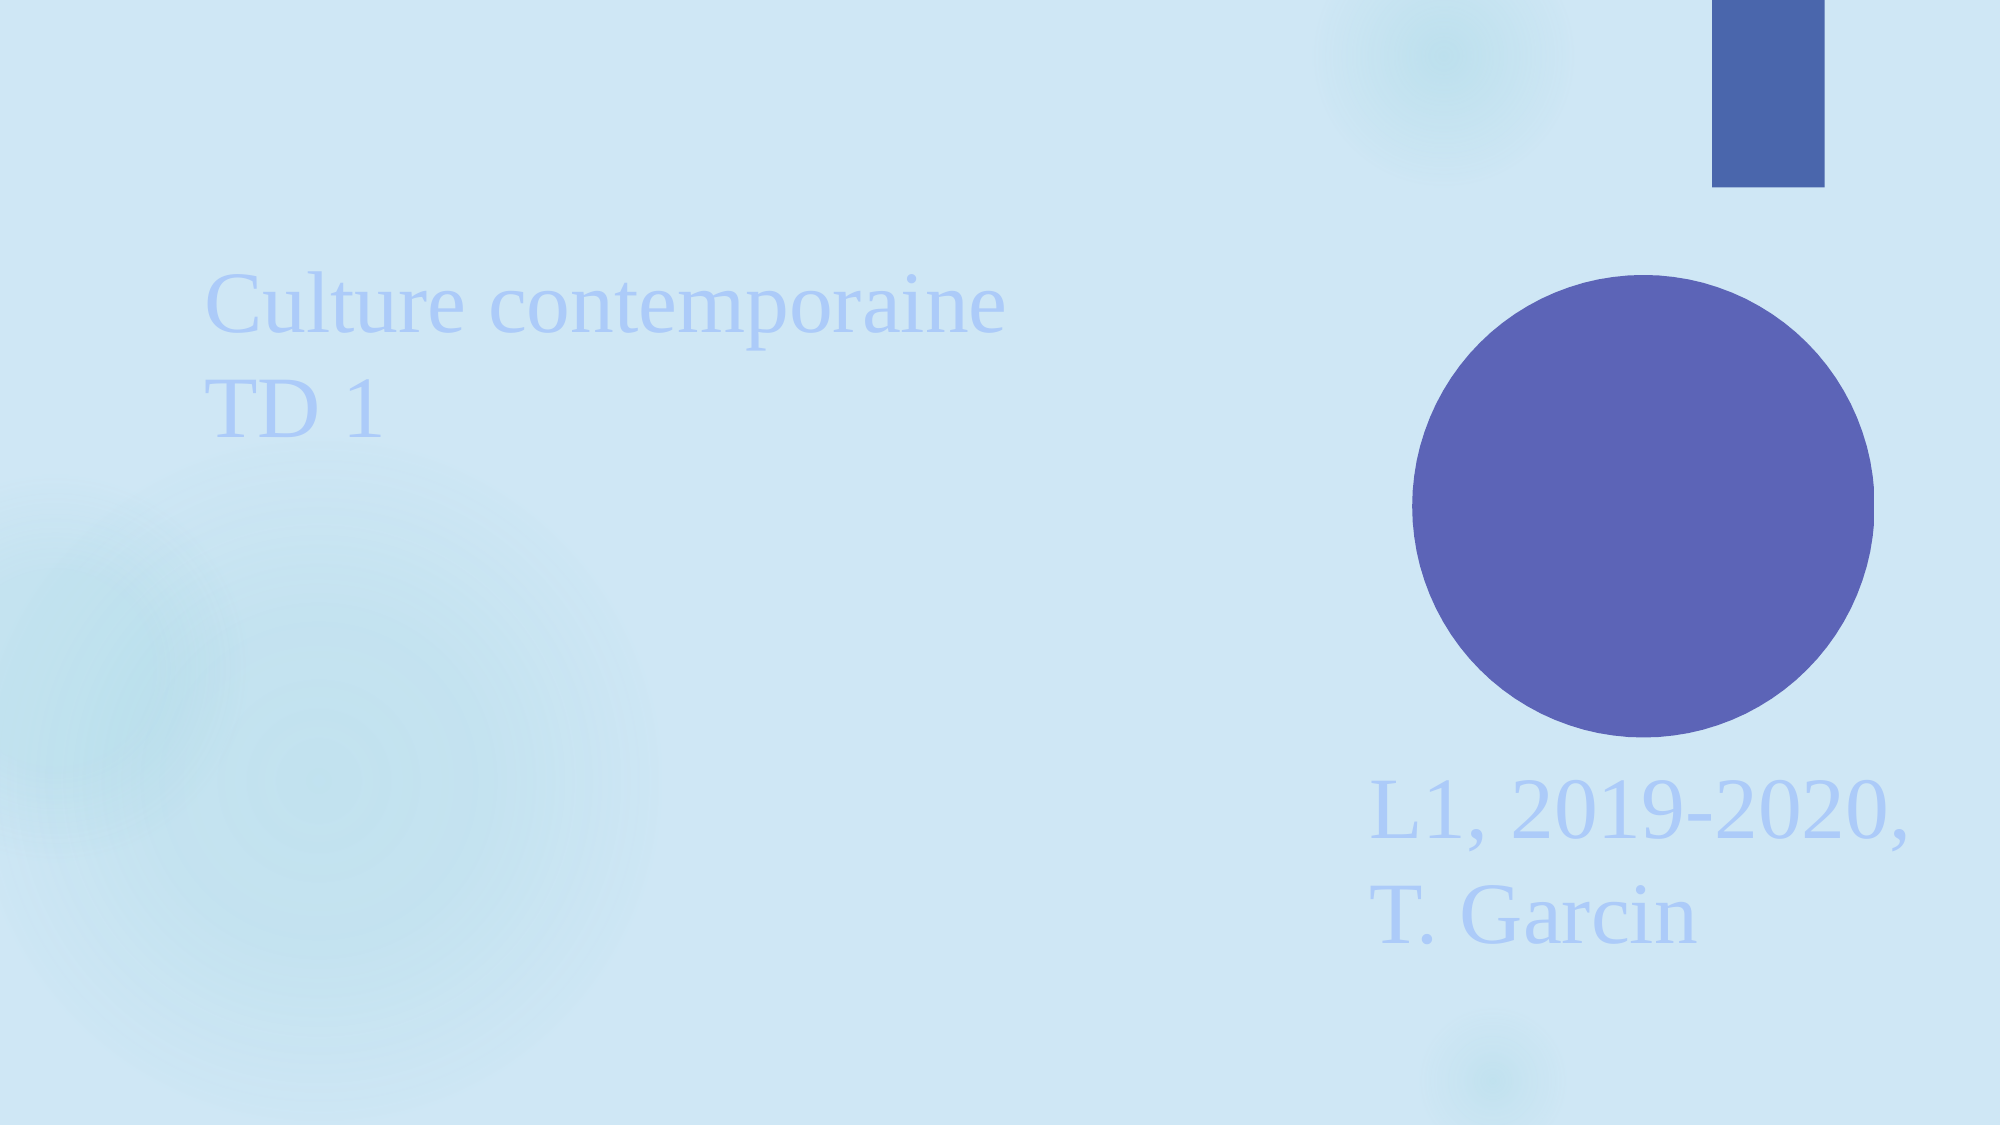

# Culture contemporaine TD 1
L1, 2019-2020, T. Garcin